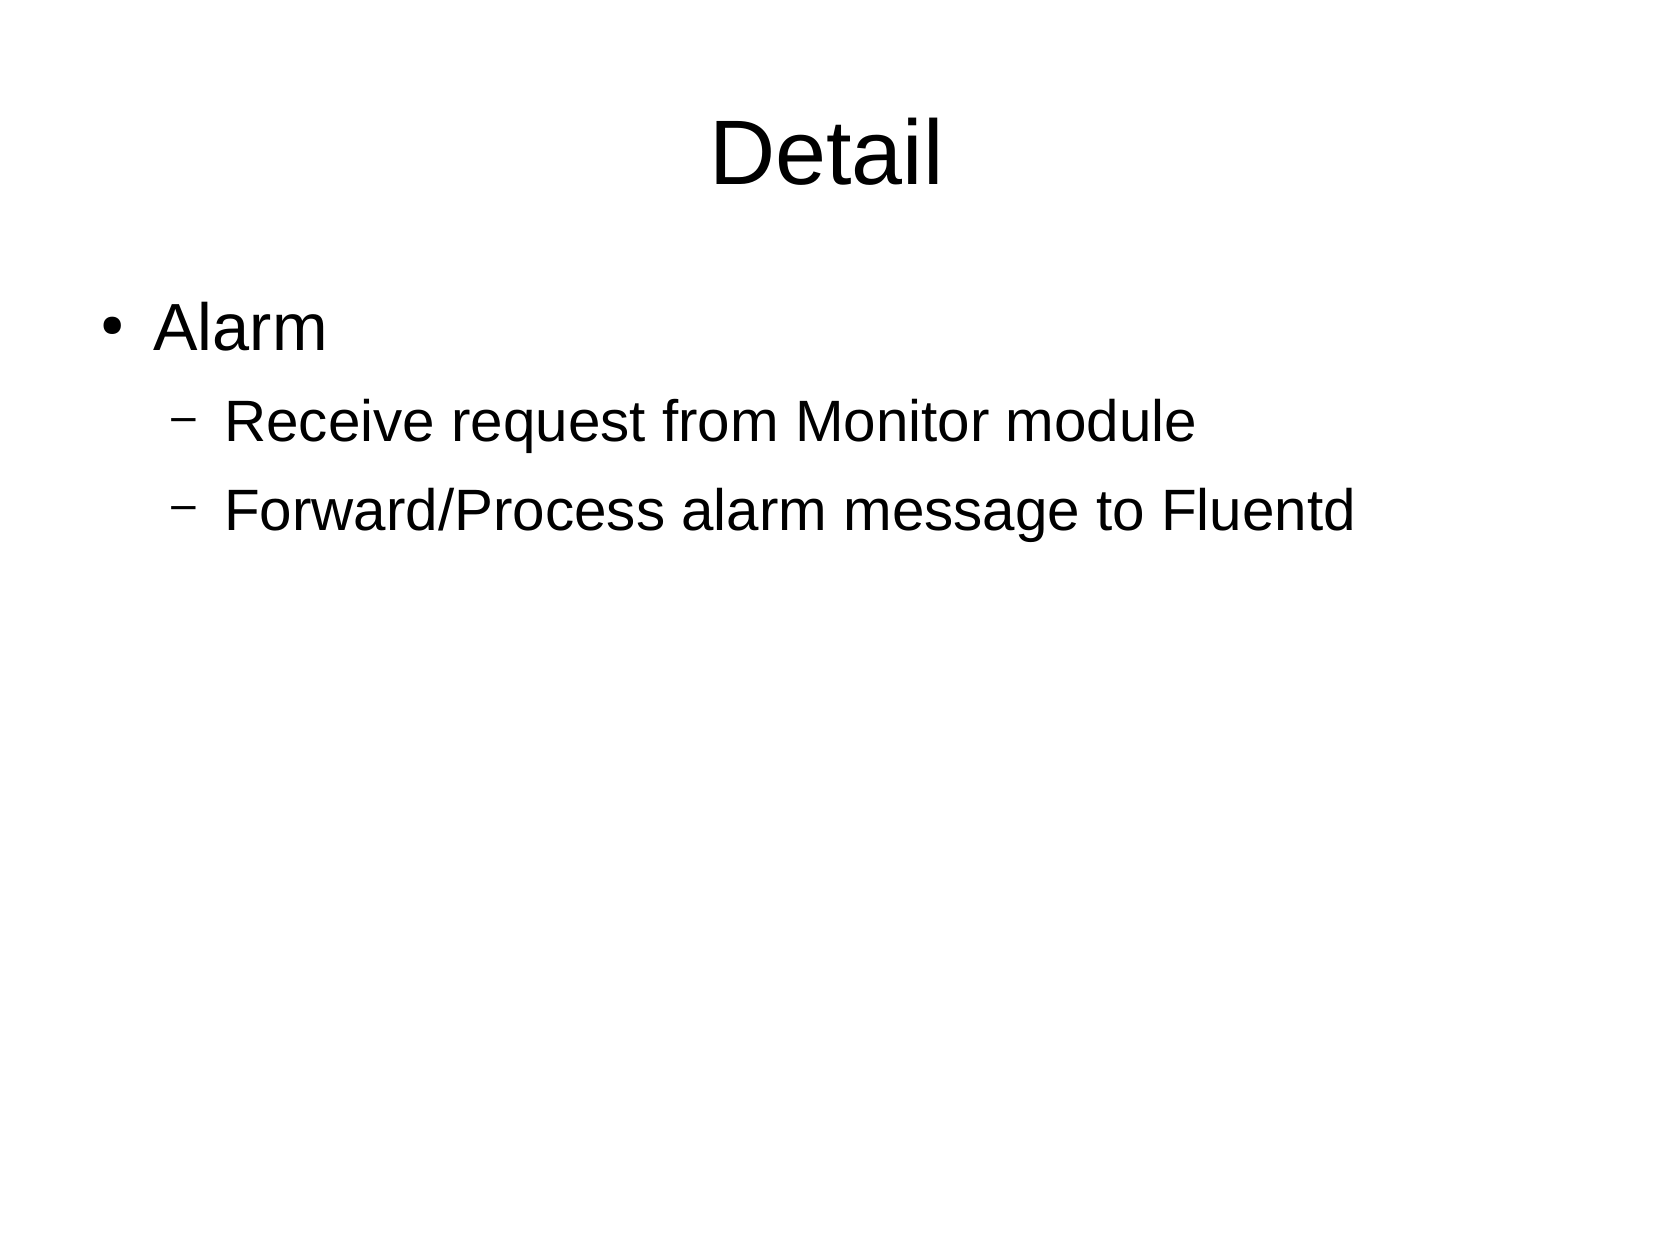

# Detail
Alarm
Receive request from Monitor module
Forward/Process alarm message to Fluentd